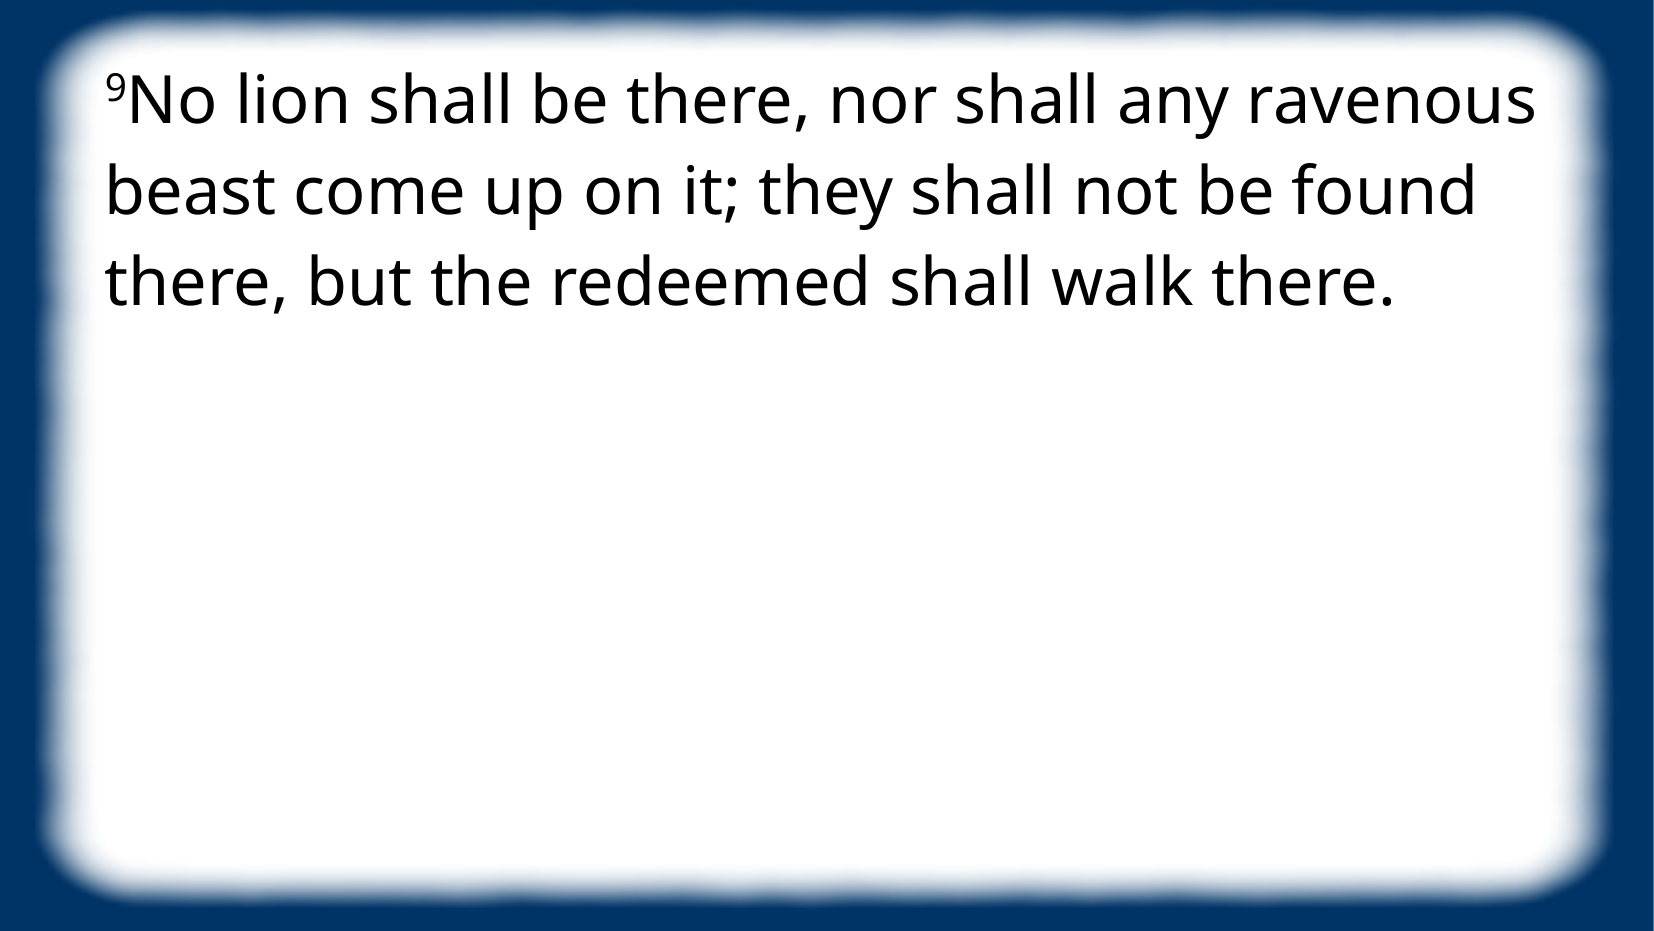

9No lion shall be there, nor shall any ravenous beast come up on it; they shall not be found there, but the redeemed shall walk there.